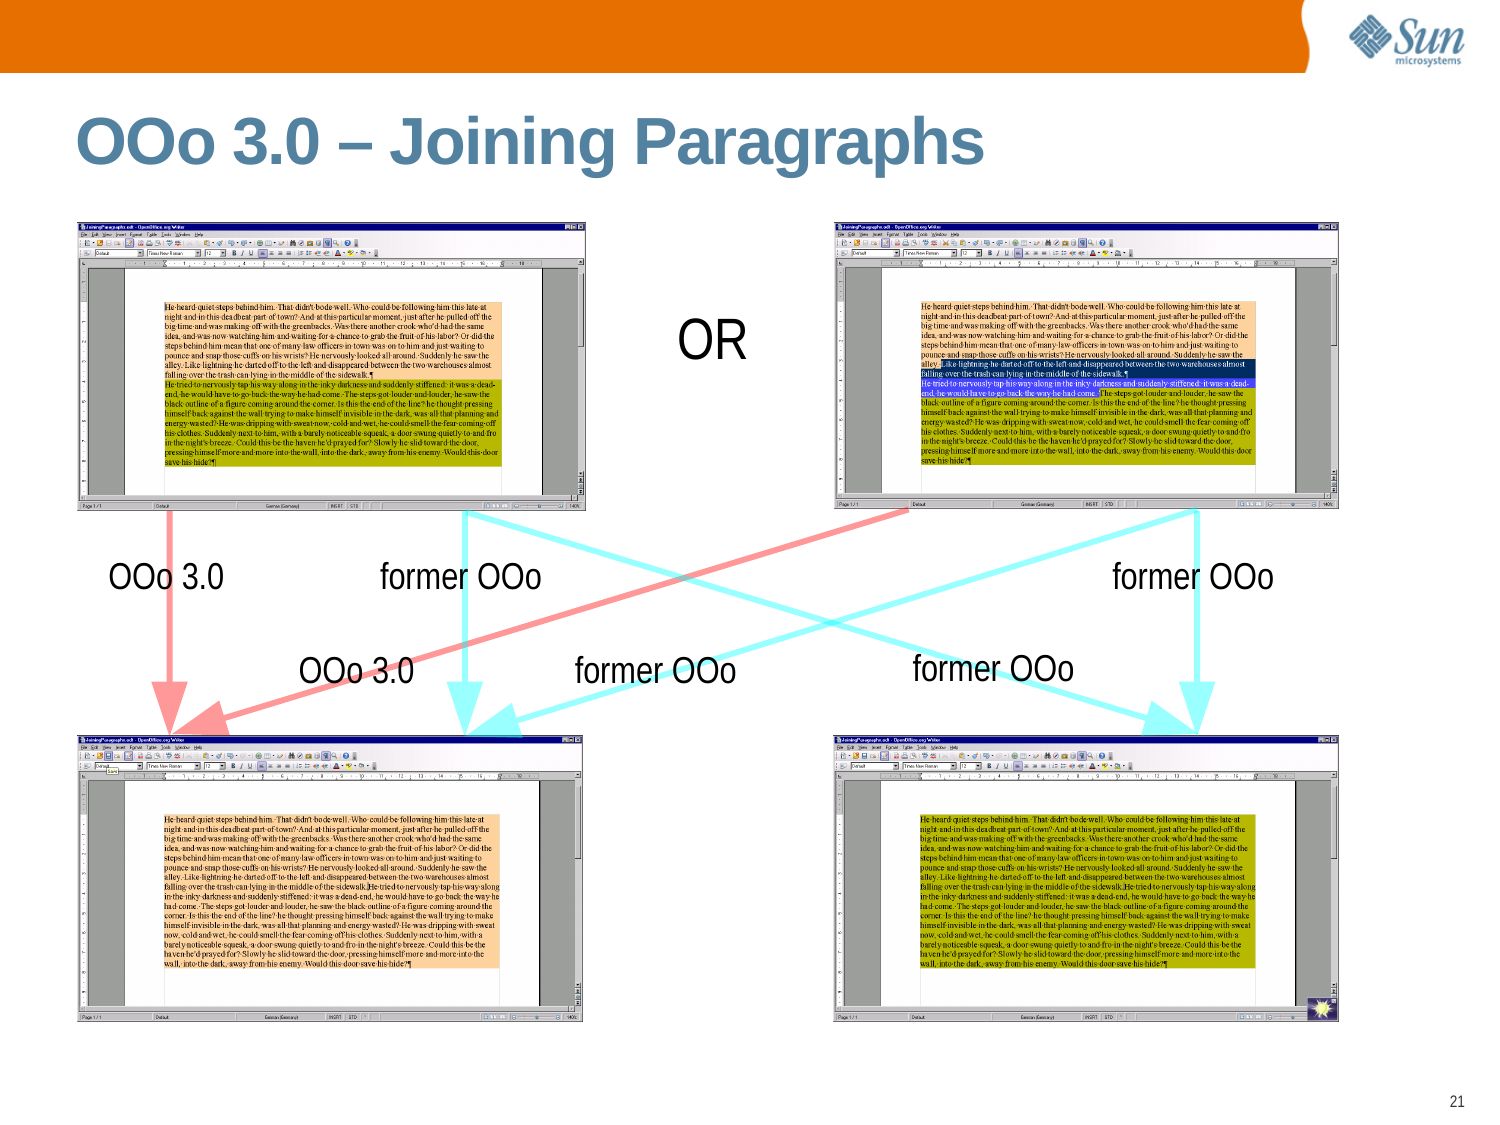

# OOo 3.0 – Joining Paragraphs
OR
OOo 3.0
former OOo
former OOo
former OOo
OOo 3.0
former OOo